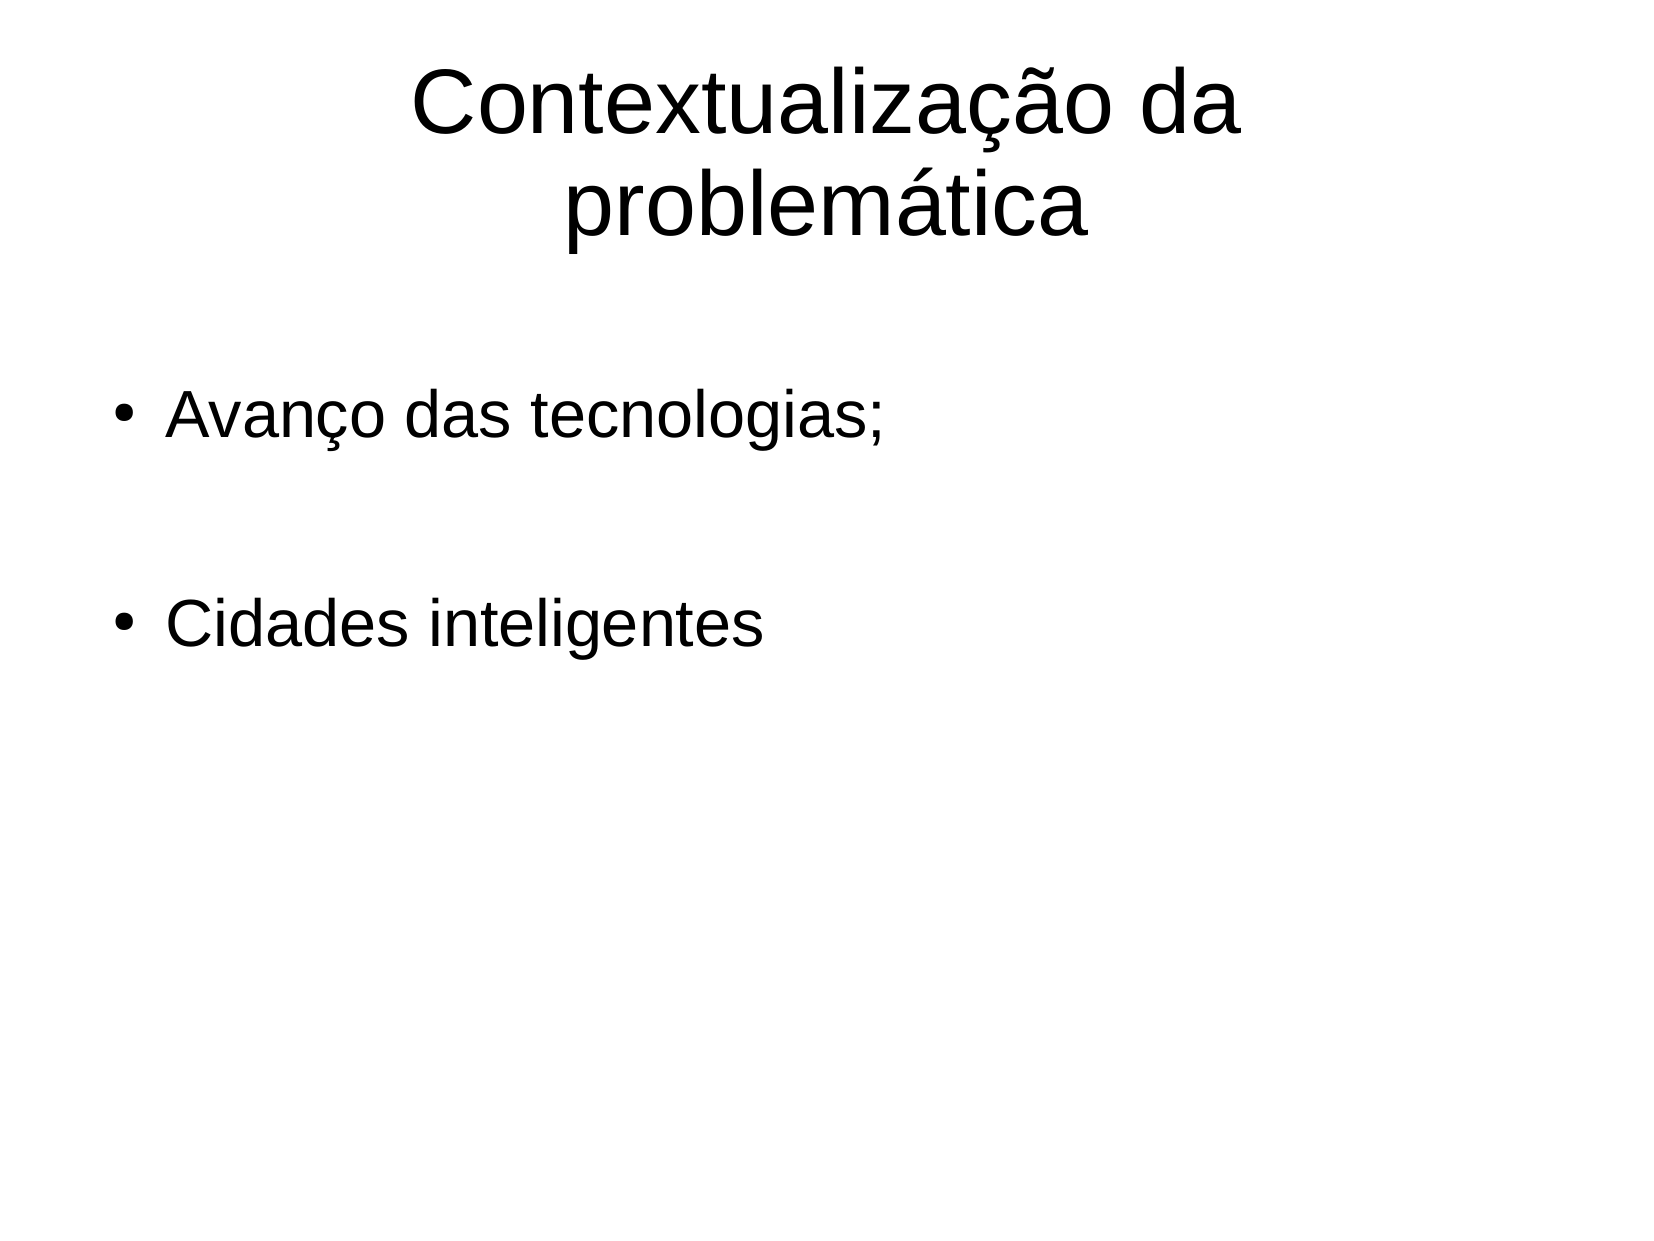

# Contextualização da problemática
Avanço das tecnologias;
Cidades inteligentes